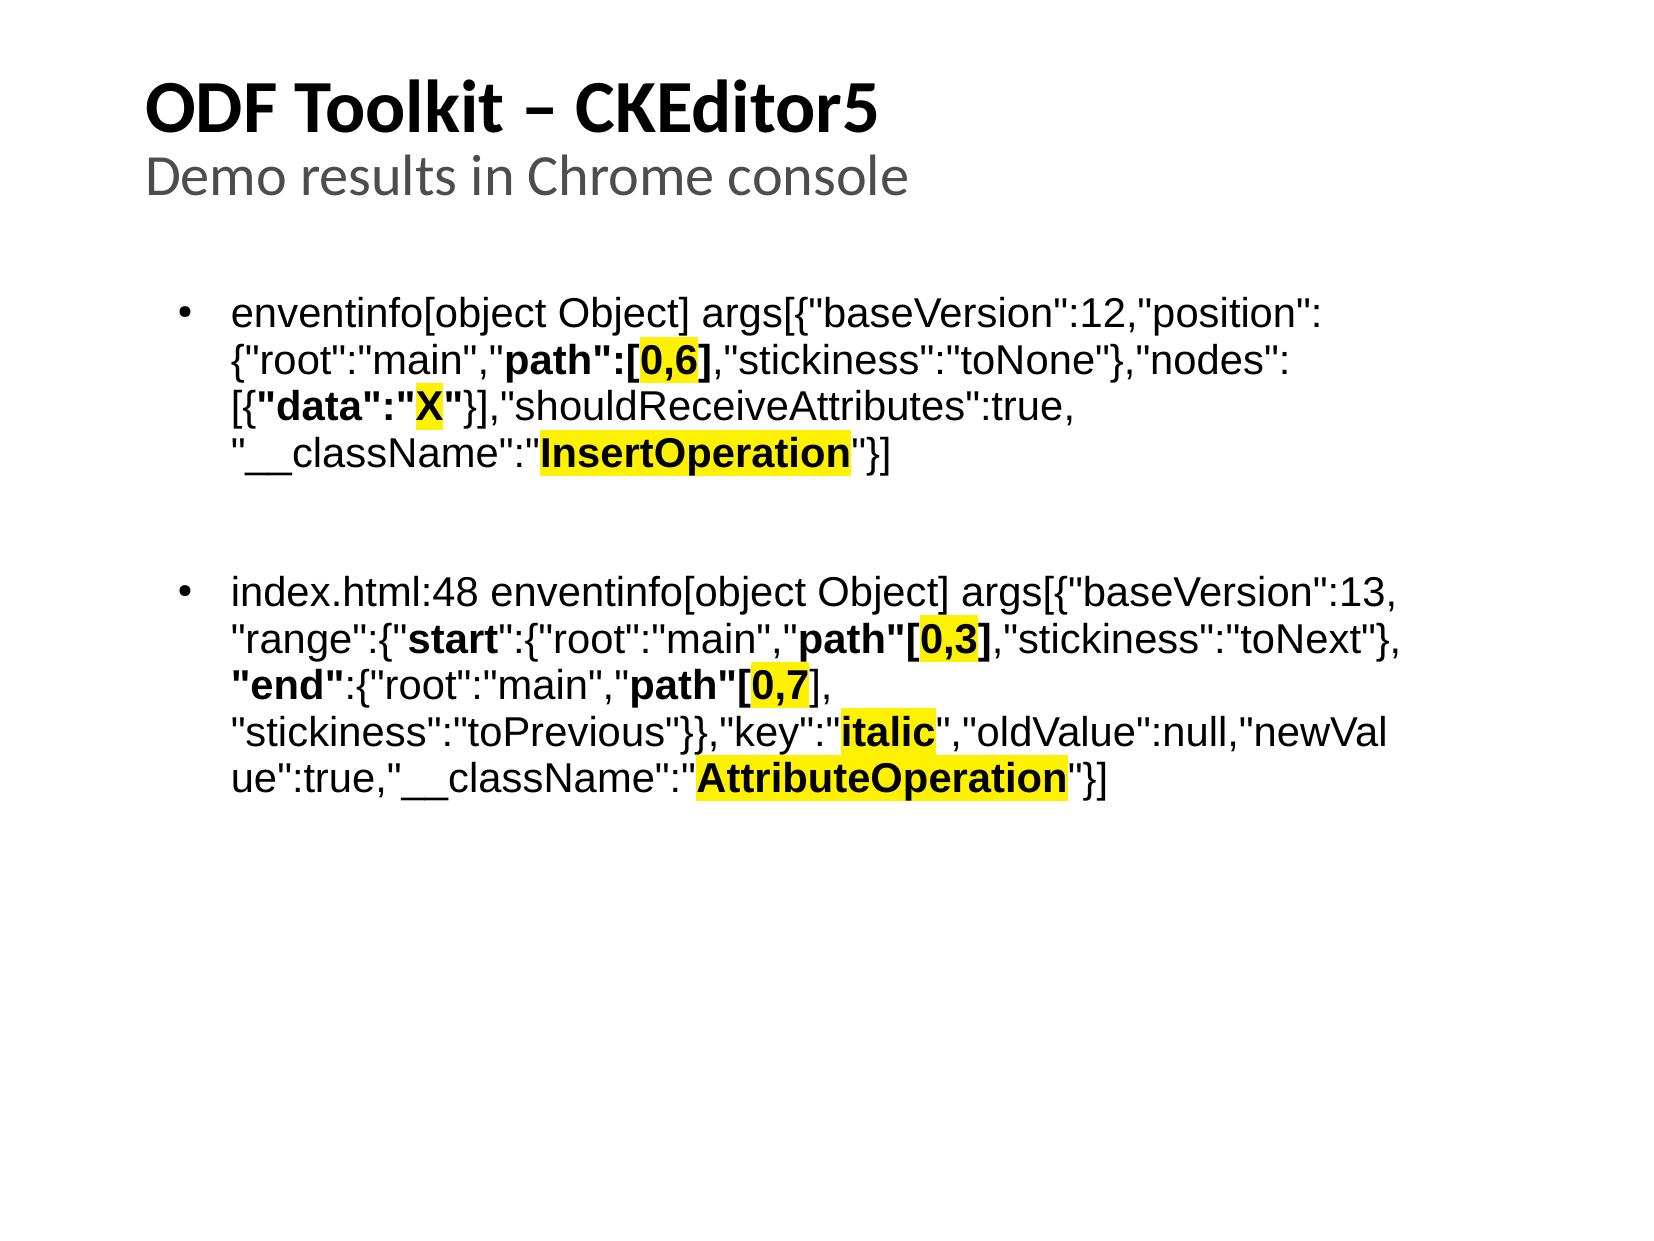

# ODF Toolkit – CKEditor5 Demo results in Chrome console
enventinfo[object Object] args[{"baseVersion":12,"position":{"root":"main","path":[0,6],"stickiness":"toNone"},"nodes":[{"data":"X"}],"shouldReceiveAttributes":true,
"__className":"InsertOperation"}]
index.html:48 enventinfo[object Object] args[{"baseVersion":13,
"range":{"start":{"root":"main","path"[0,3],"stickiness":"toNext"},
"end":{"root":"main","path"[0,7],
"stickiness":"toPrevious"}},"key":"italic","oldValue":null,"newValue":true,"__className":"AttributeOperation"}]